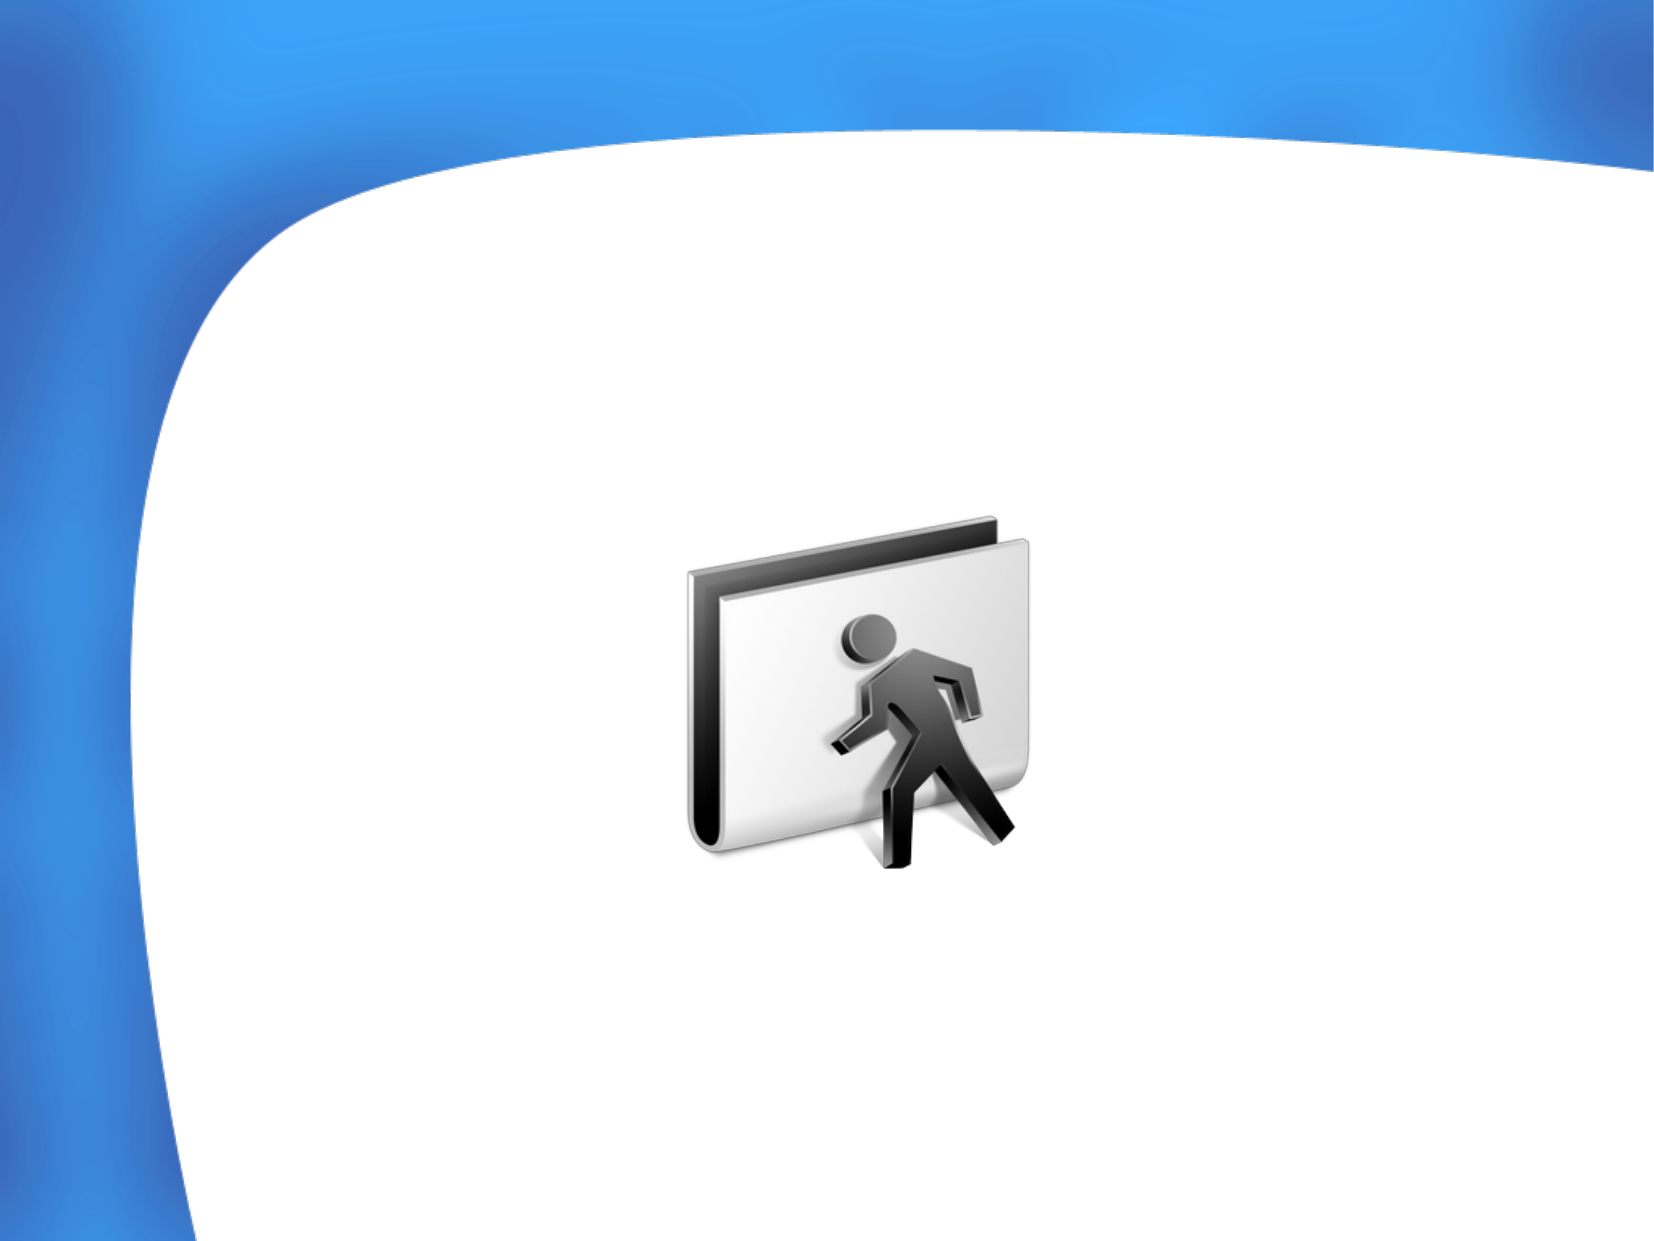

# Projet SuPer
Supervision de Personnes
Revue 1
BTS IRIS Session 2013 Brice Jamin